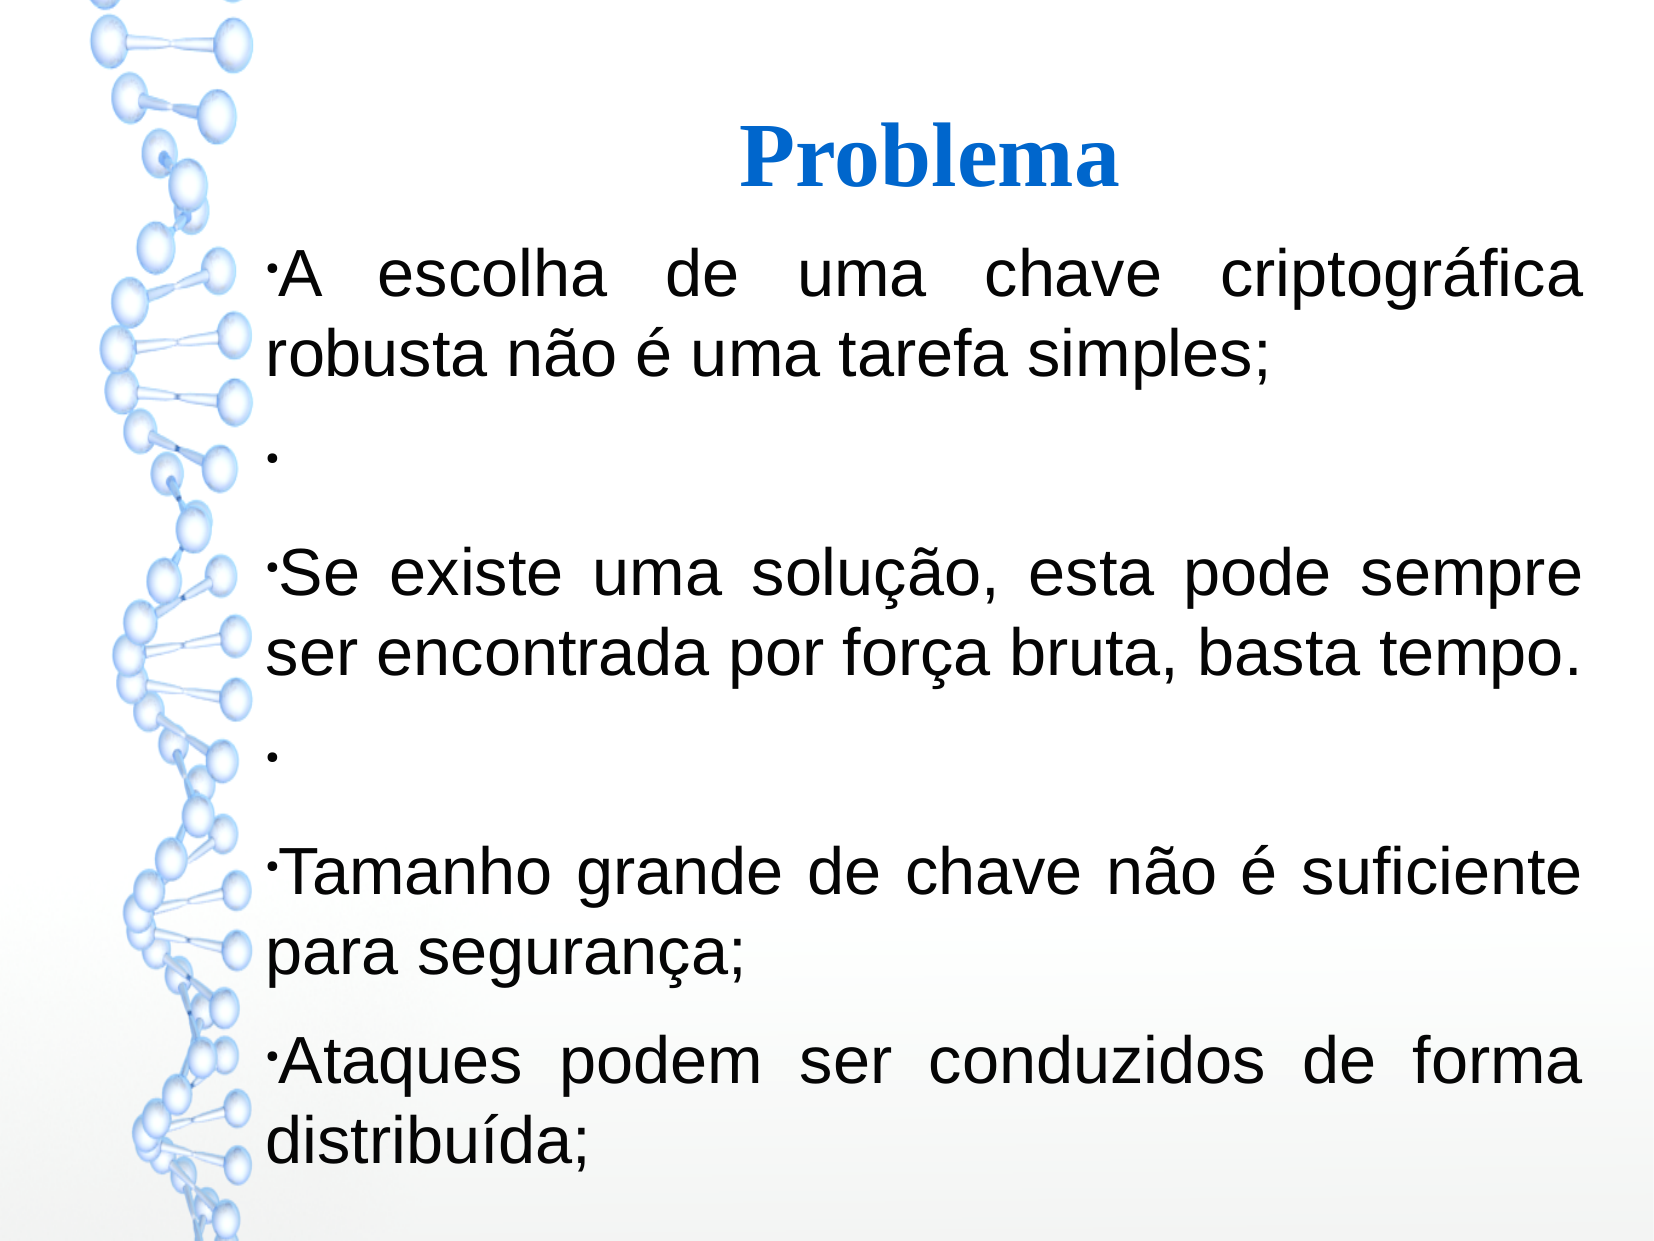

# Problema
A escolha de uma chave criptográfica robusta não é uma tarefa simples;
Se existe uma solução, esta pode sempre ser encontrada por força bruta, basta tempo.
Tamanho grande de chave não é suficiente para segurança;
Ataques podem ser conduzidos de forma distribuída;